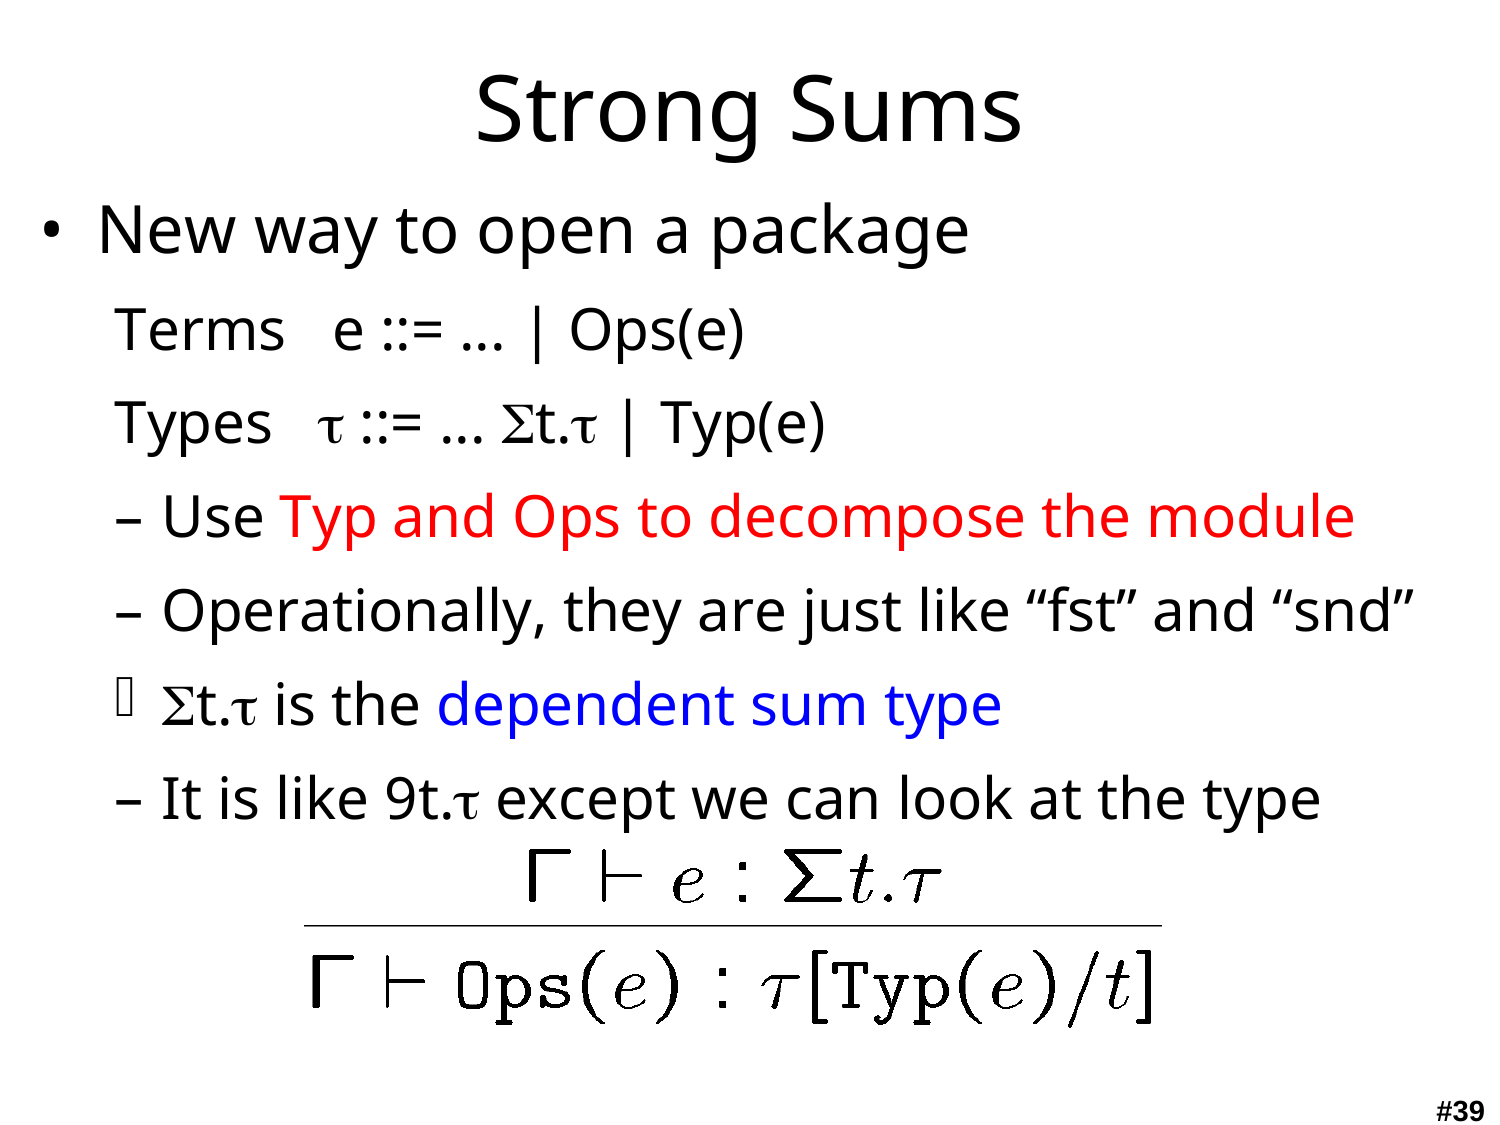

# Strong Sums
New way to open a package
Terms e ::= ... | Ops(e)
Types  ::= ... t. | Typ(e)
Use Typ and Ops to decompose the module
Operationally, they are just like “fst” and “snd”
t. is the dependent sum type
It is like 9t. except we can look at the type
39